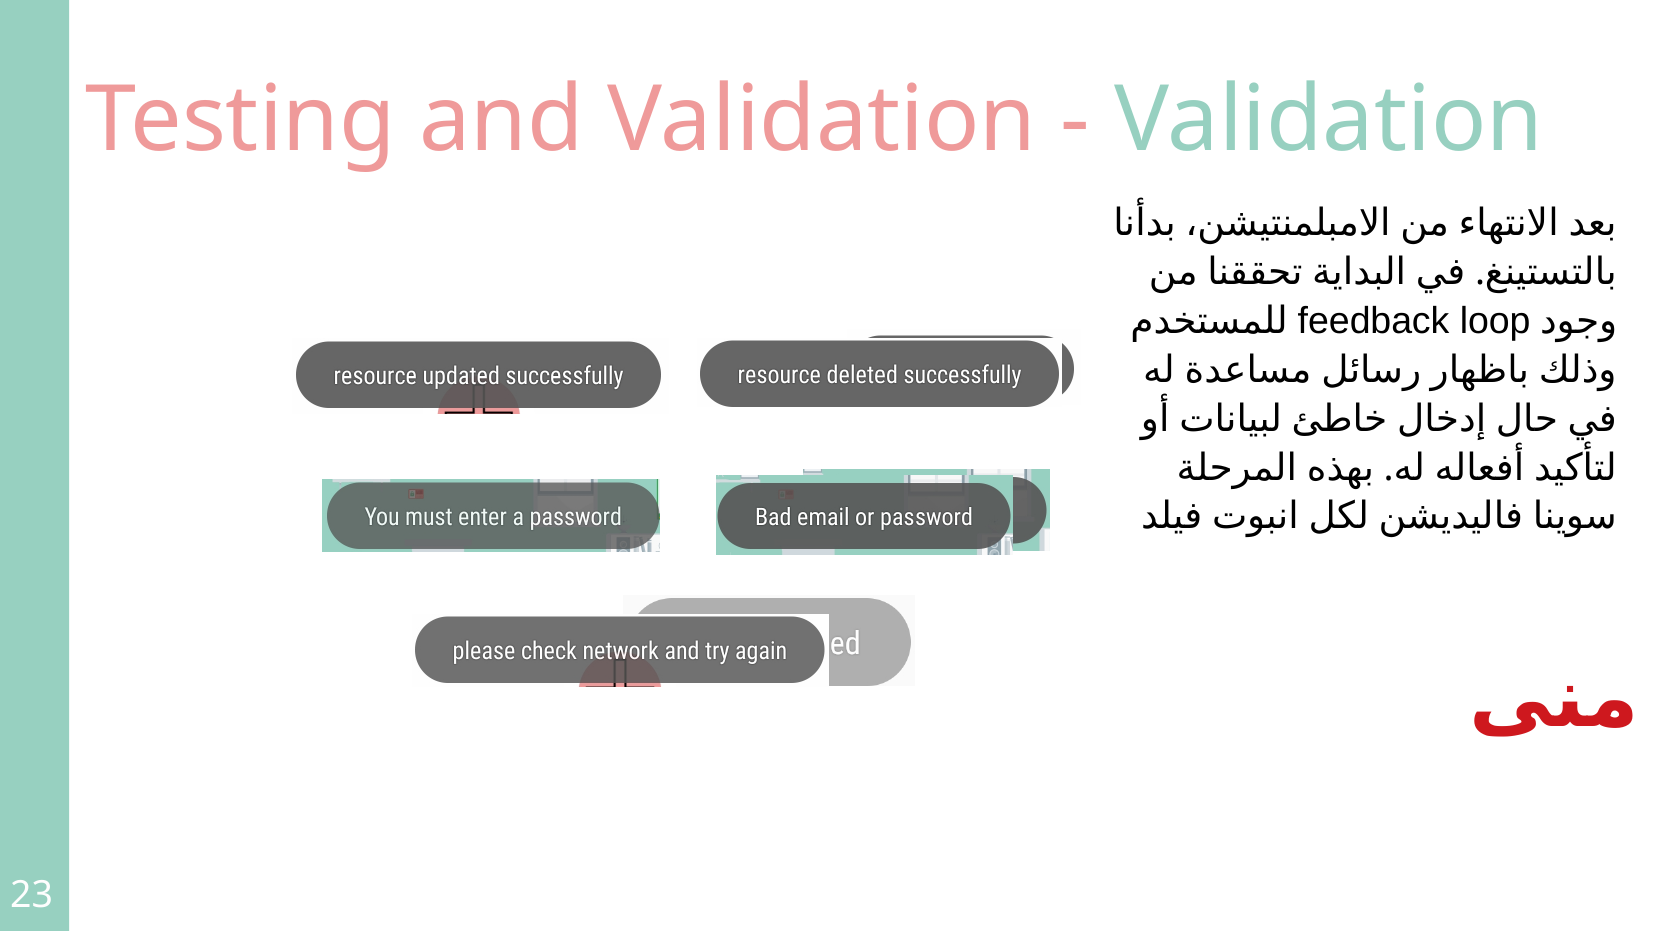

# Testing and Validation - Validation
بعد الانتهاء من الامبلمنتيشن، بدأنا بالتستينغ. في البداية تحققنا من وجود feedback loop للمستخدم وذلك باظهار رسائل مساعدة له في حال إدخال خاطئ لبيانات أو لتأكيد أفعاله له. بهذه المرحلة سوينا فاليديشن لكل انبوت فيلد
منى